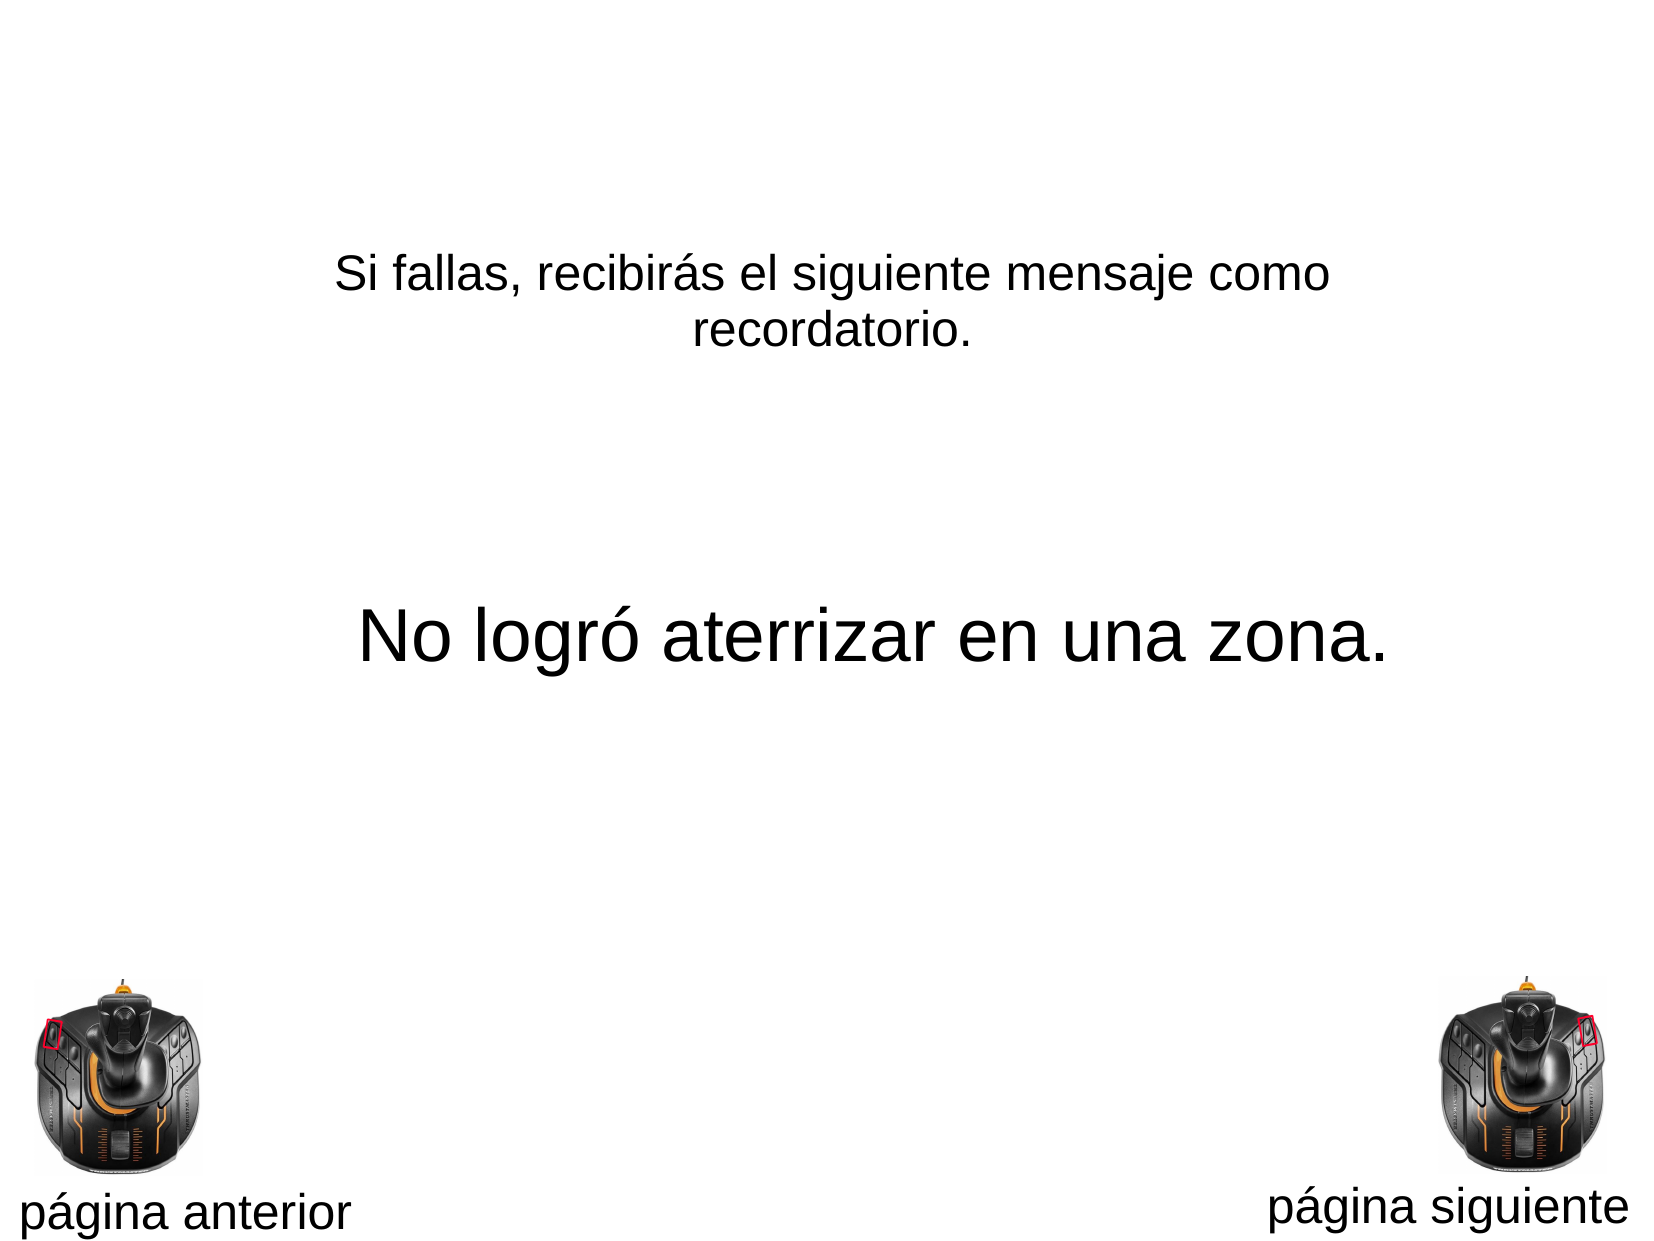

Si fallas, recibirás el siguiente mensaje como recordatorio.
No logró aterrizar en una zona.
página siguiente
página anterior